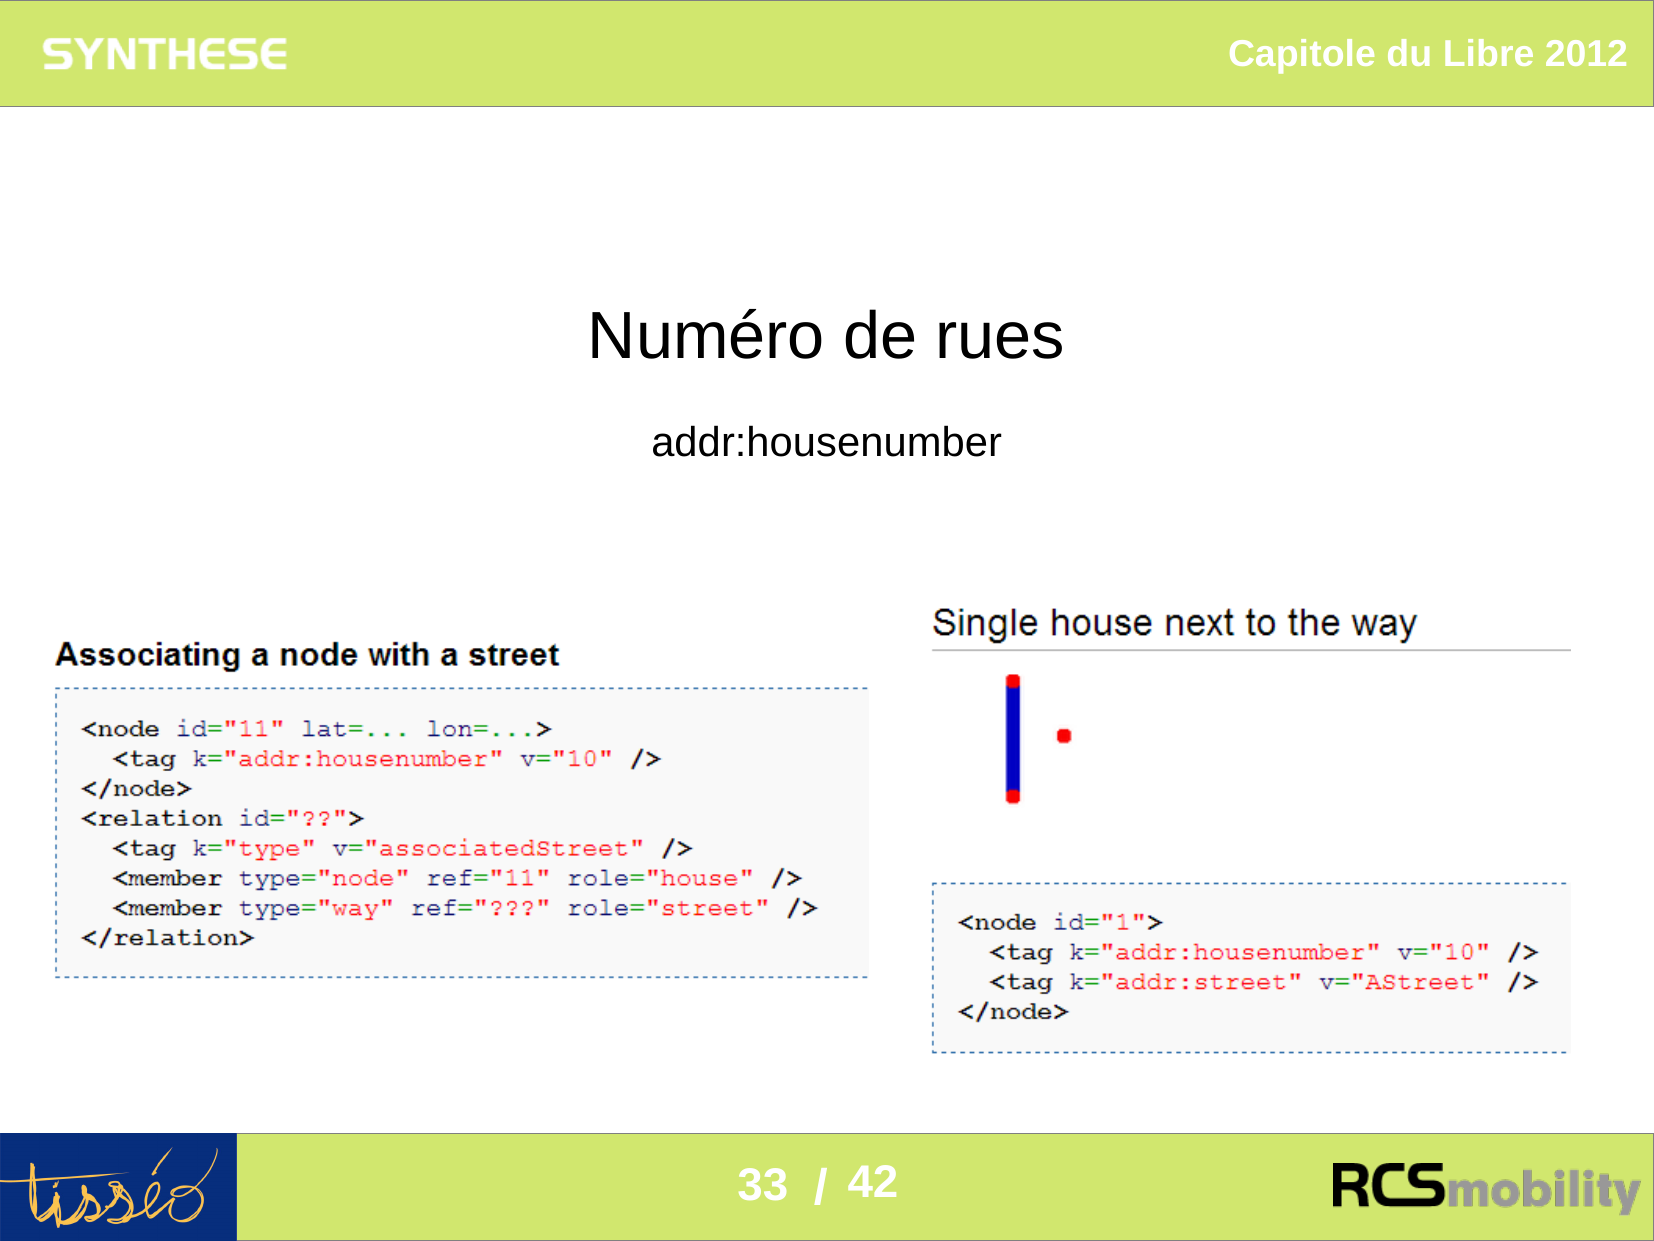

Capitole du Libre 2012
# Numéro de rues
addr:housenumber
33
/
42